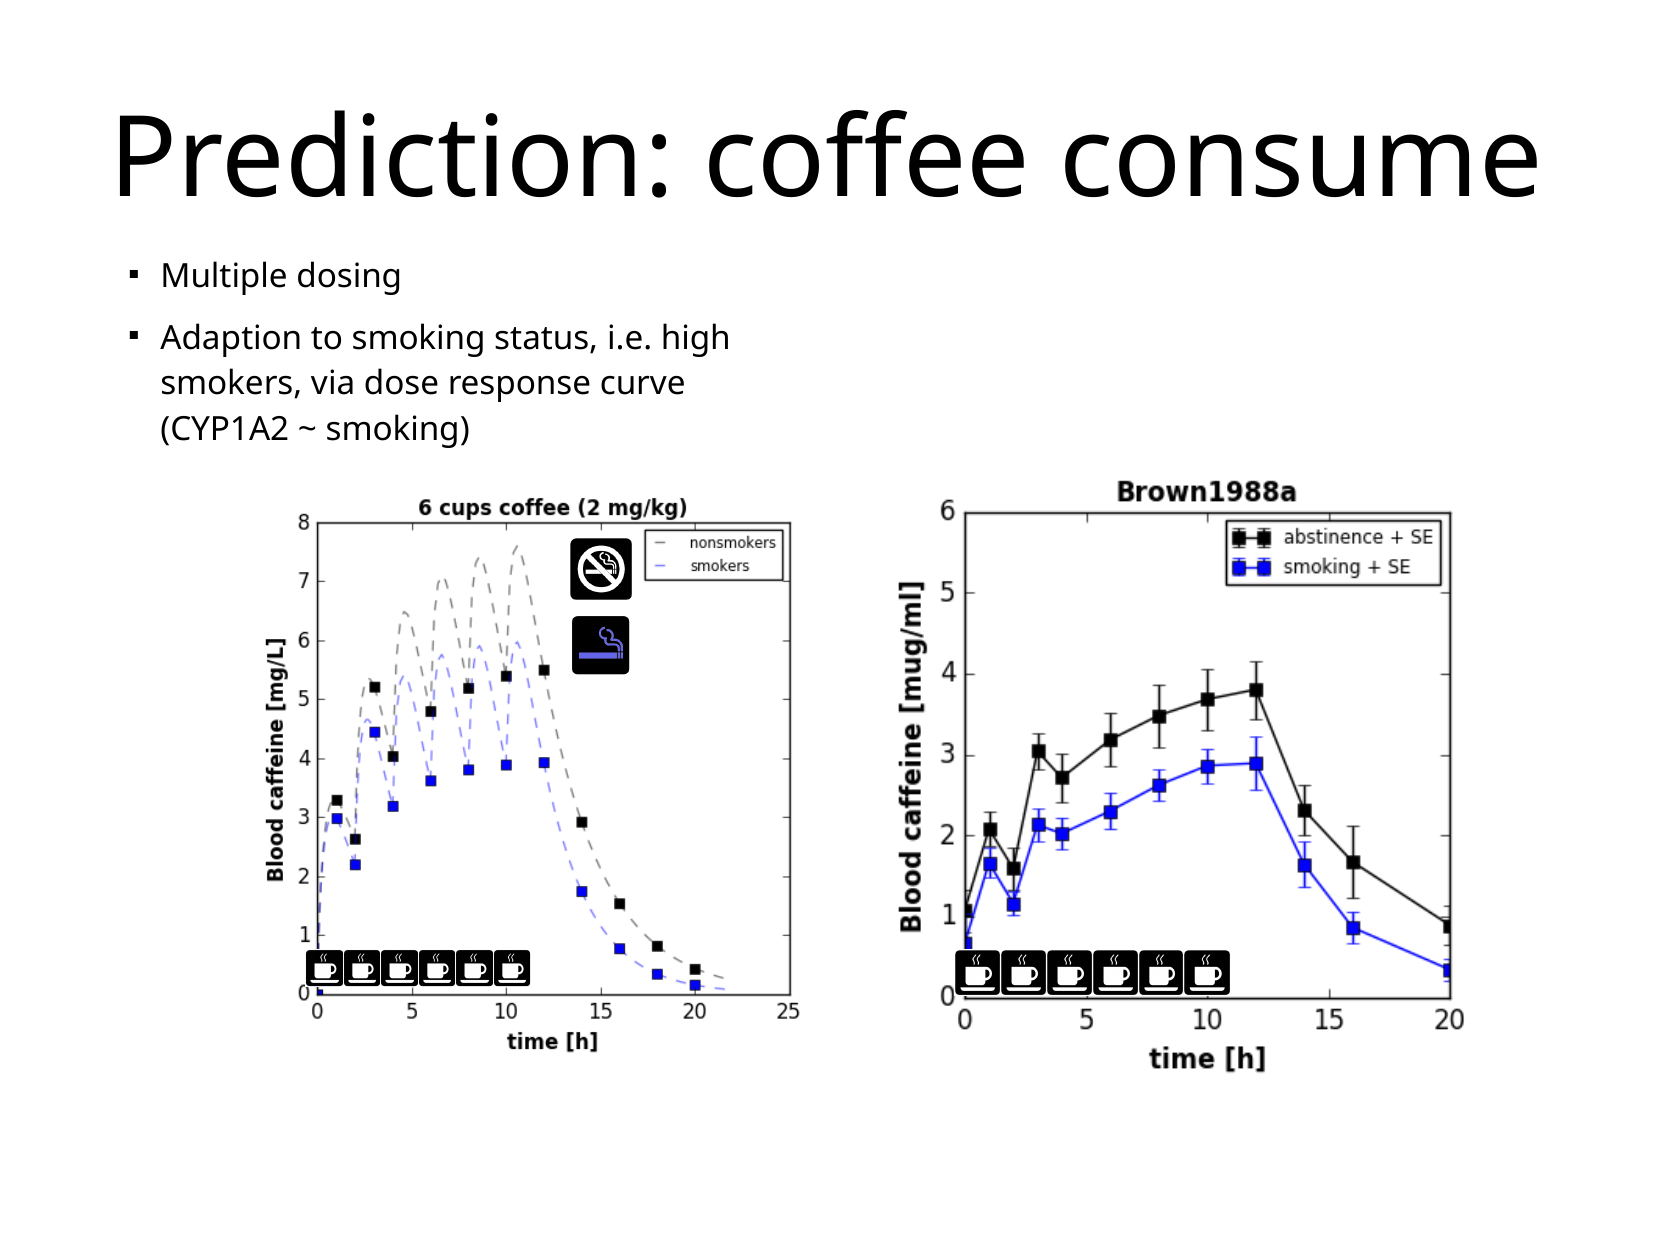

# Prediction: coffee consume
Multiple dosing
Adaption to smoking status, i.e. high smokers, via dose response curve (CYP1A2 ~ smoking)